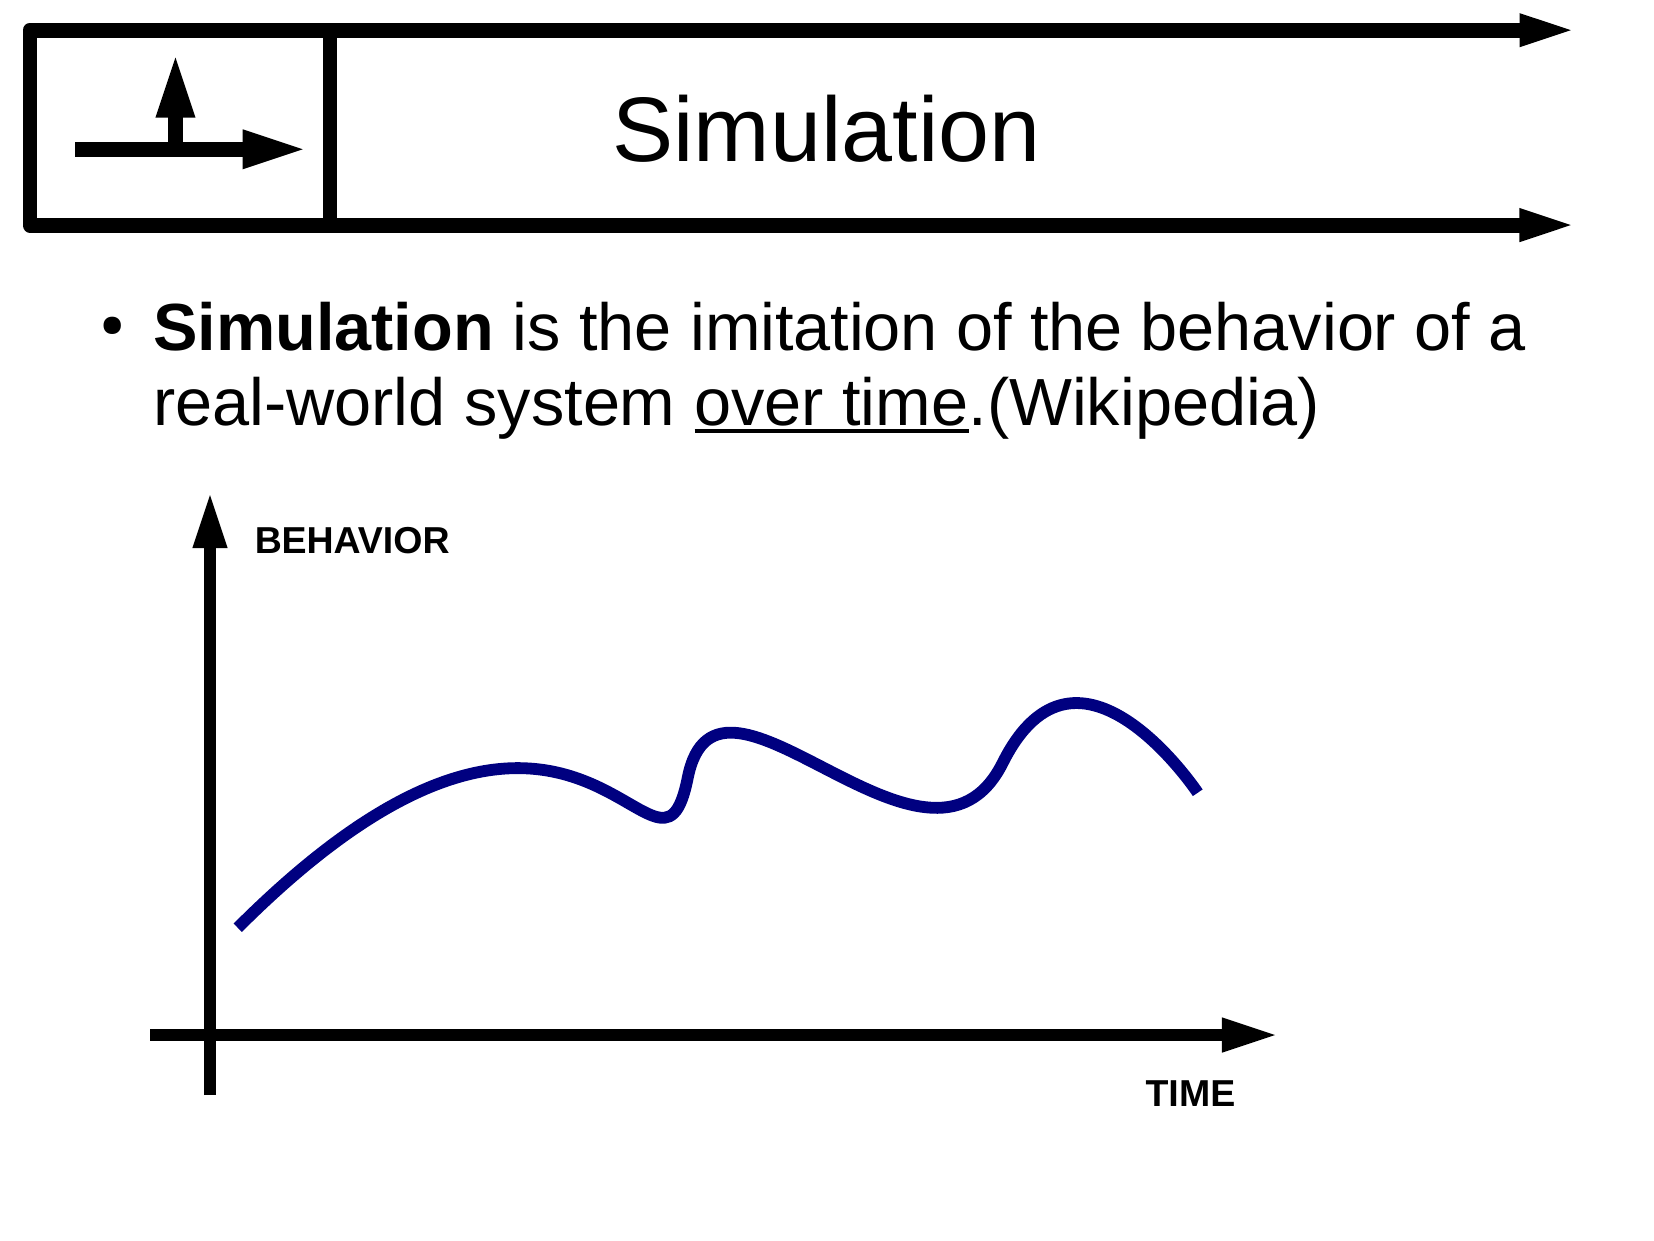

# Simulation
Simulation is the imitation of the behavior of a real-world system over time.(Wikipedia)
BEHAVIOR
TIME